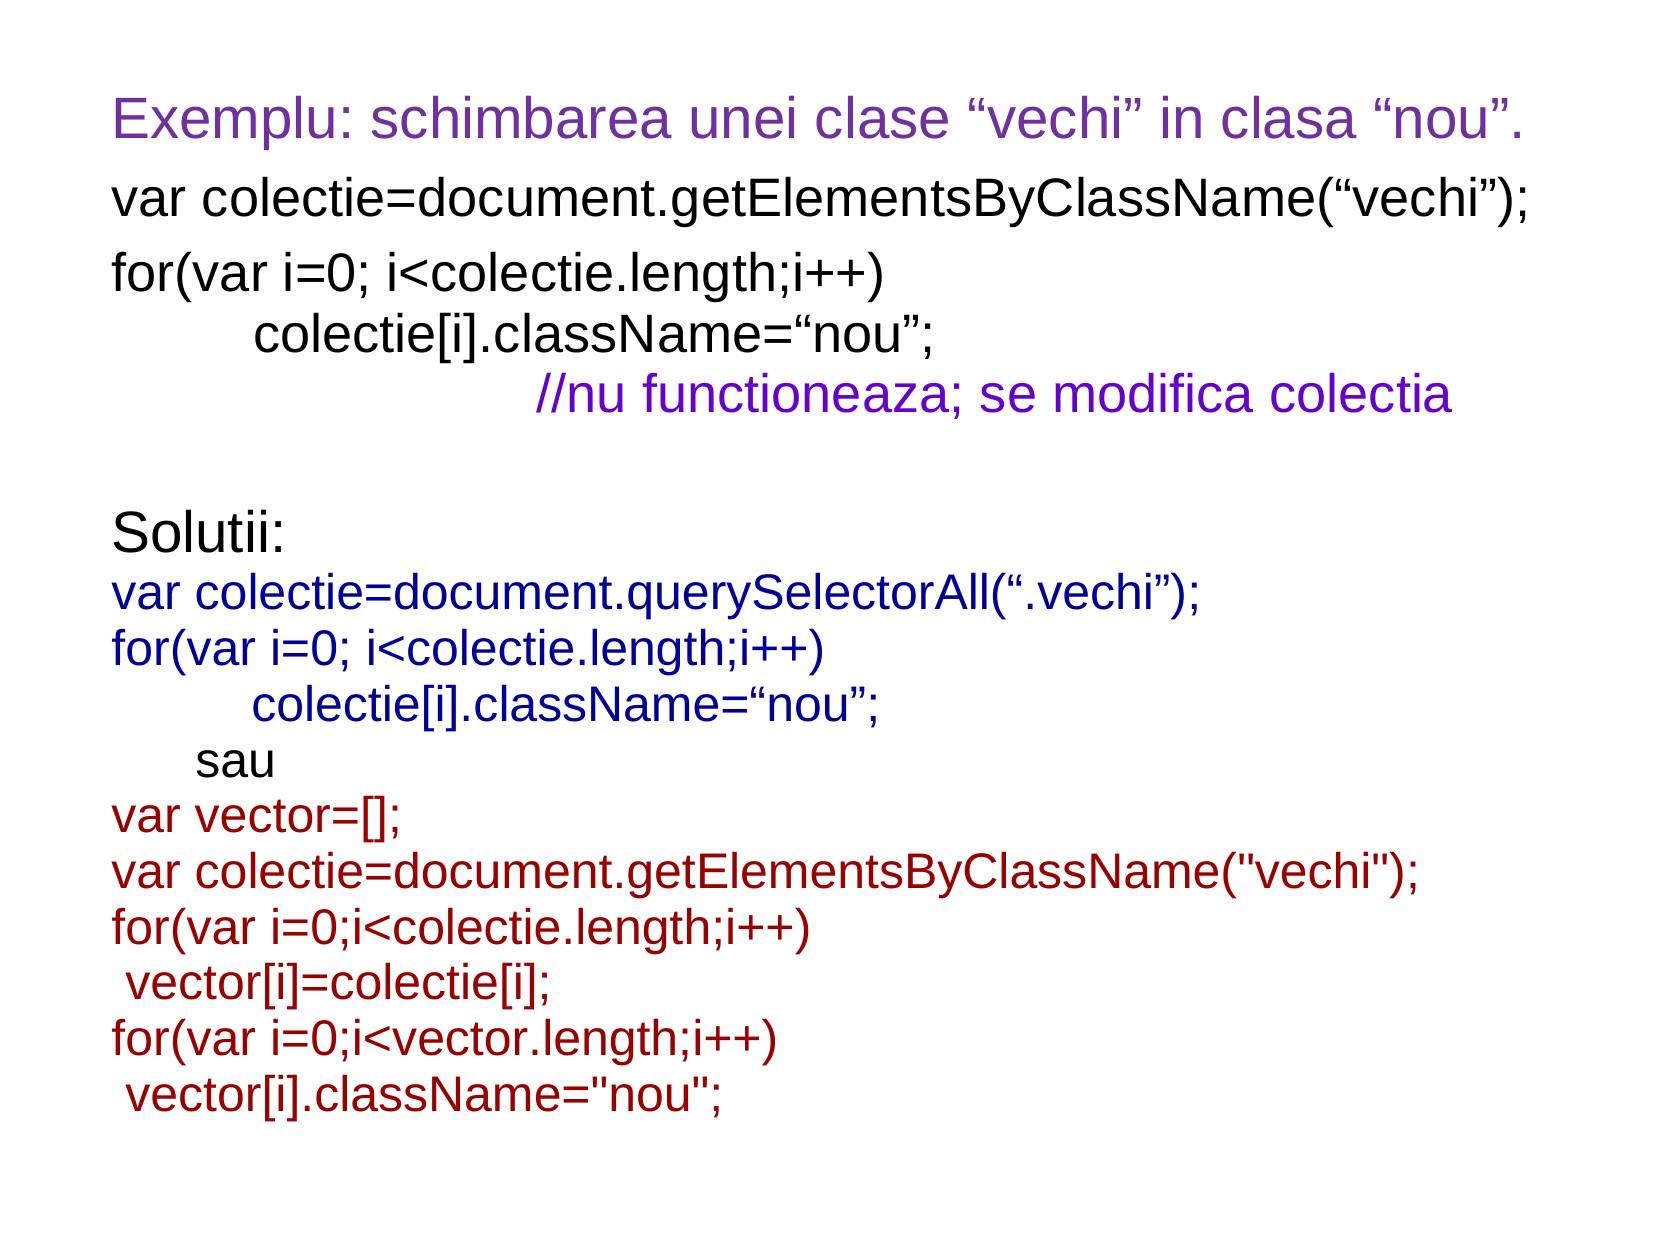

Exemplu: schimbarea unei clase “vechi” in clasa “nou”.
var colectie=document.getElementsByClassName(“vechi”);
for(var i=0; i<colectie.length;i++)
colectie[i].className=“nou”;
//nu functioneaza; se modifica colectia
Solutii:
var colectie=document.querySelectorAll(“.vechi”);
for(var i=0; i<colectie.length;i++)
 colectie[i].className=“nou”;
 sau
var vector=[];
var colectie=document.getElementsByClassName("vechi");
for(var i=0;i<colectie.length;i++)
 vector[i]=colectie[i];
for(var i=0;i<vector.length;i++)
 vector[i].className="nou";